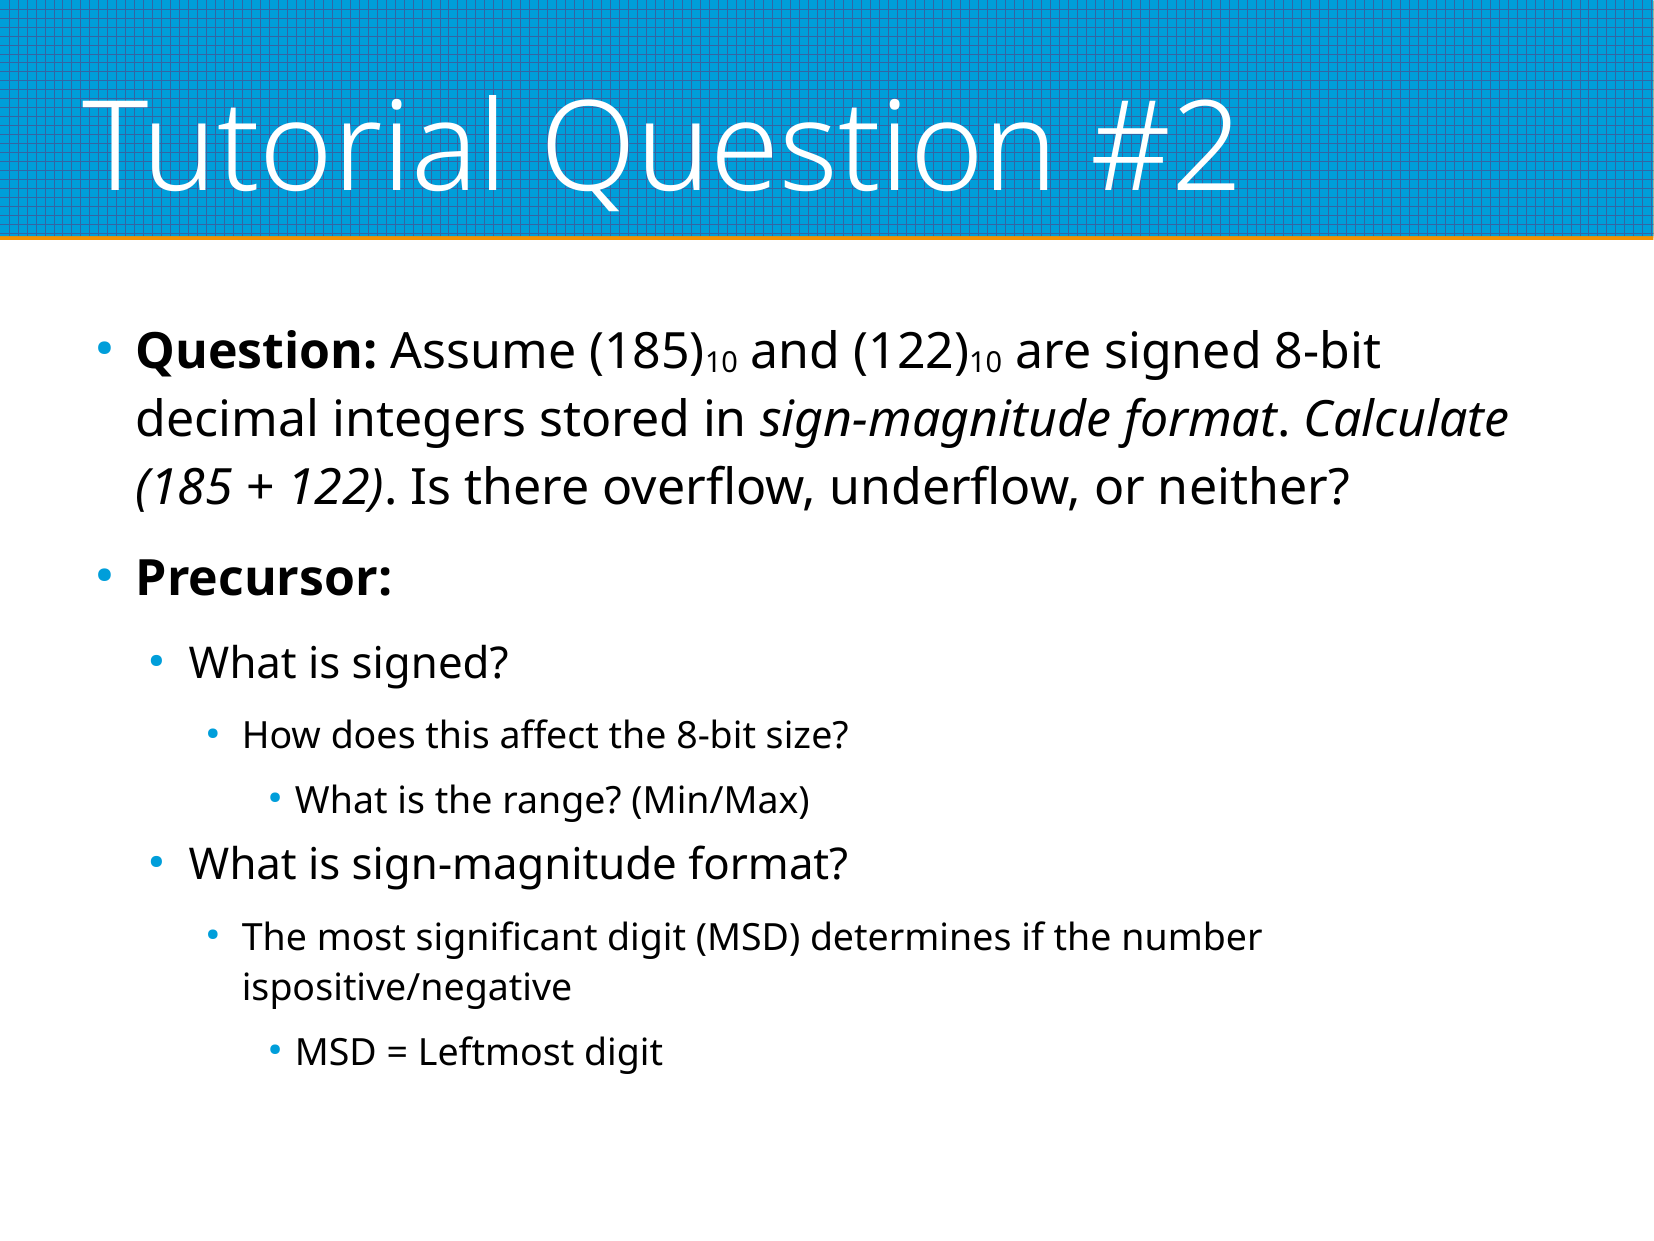

# Tutorial Question #2
Question: Assume (185)10 and (122)10 are signed 8-bit decimal integers stored in sign-magnitude format. Calculate (185 + 122). Is there overflow, underflow, or neither?
Precursor:
What is signed?
How does this affect the 8-bit size?
What is the range? (Min/Max)
What is sign-magnitude format?
The most significant digit (MSD) determines if the number ispositive/negative
MSD = Leftmost digit